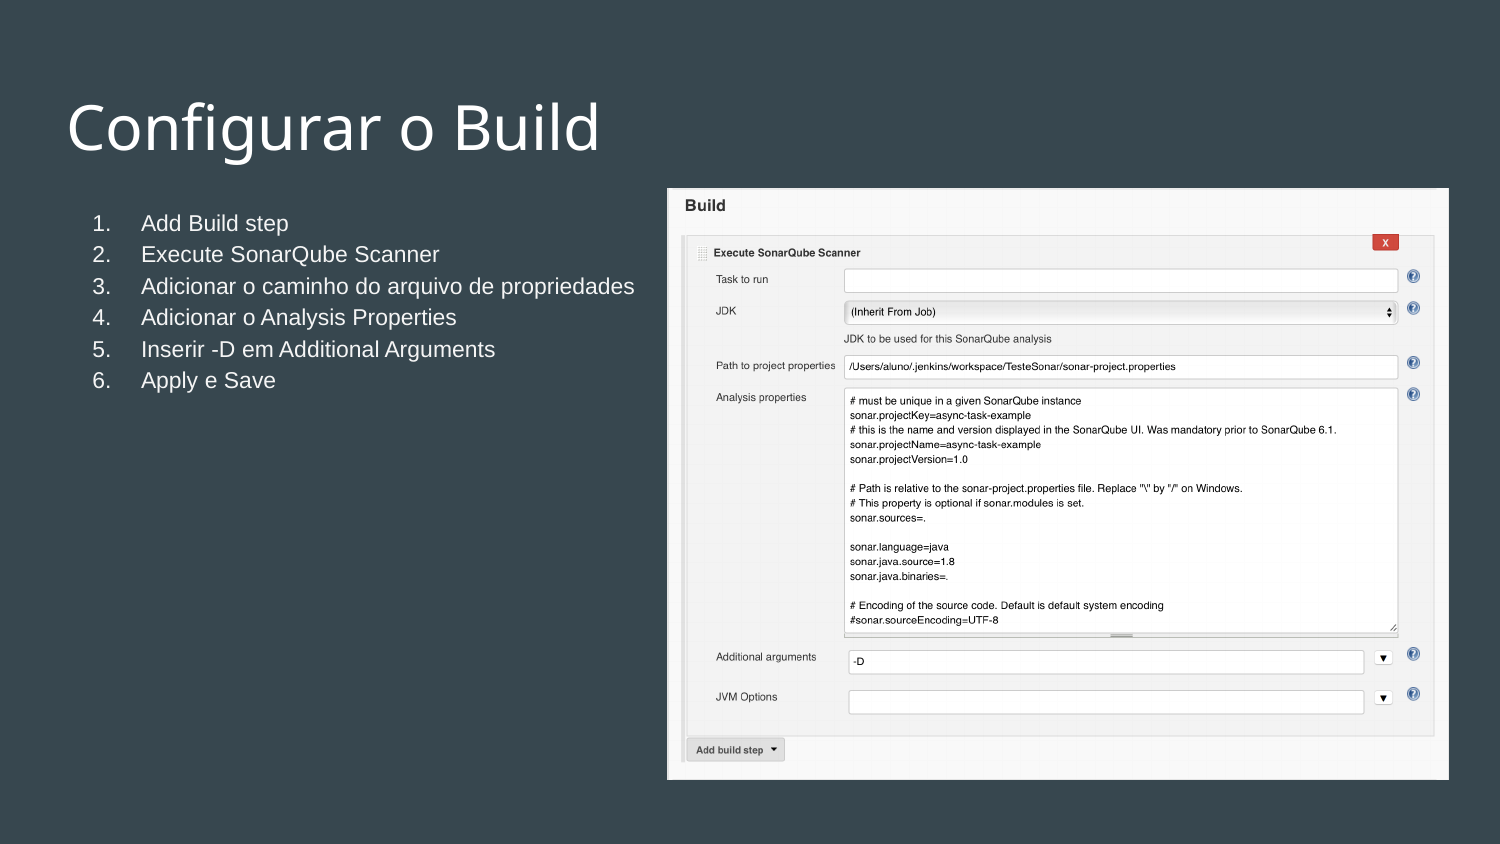

# Configurar o Build
Add Build step
Execute SonarQube Scanner
Adicionar o caminho do arquivo de propriedades
Adicionar o Analysis Properties
Inserir -D em Additional Arguments
Apply e Save